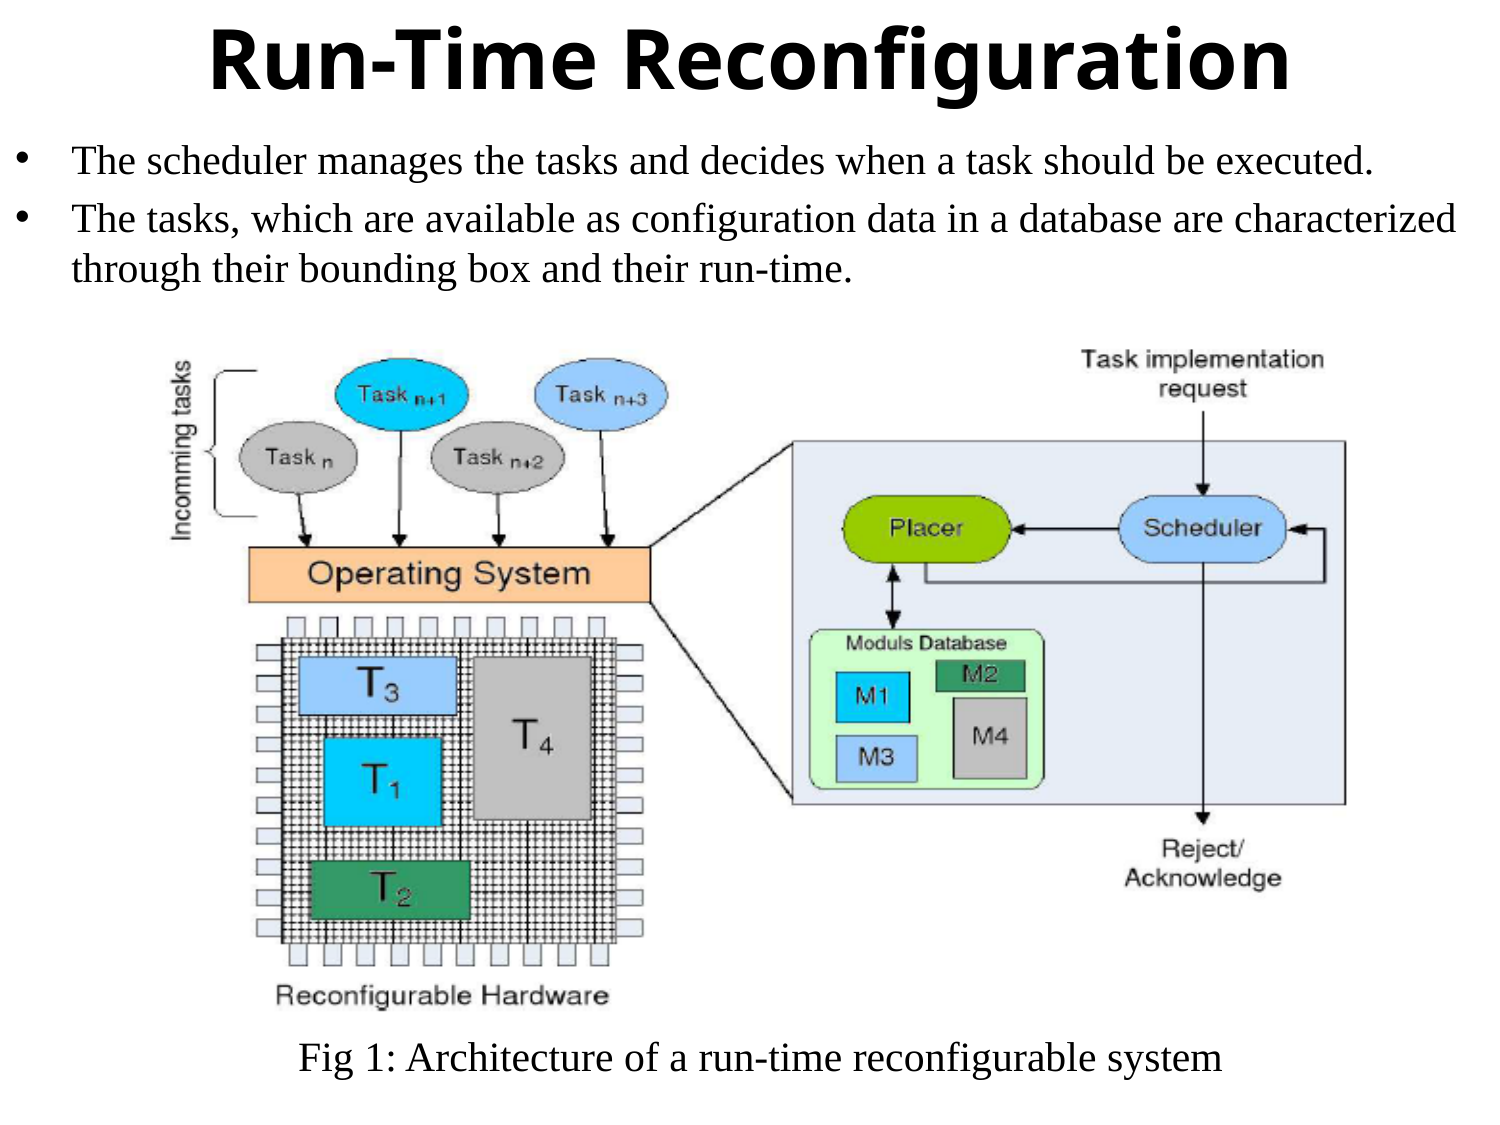

# Run-Time Reconfiguration
The scheduler manages the tasks and decides when a task should be executed.
The tasks, which are available as configuration data in a database are characterized through their bounding box and their run-time.
Fig 1: Architecture of a run-time reconfigurable system